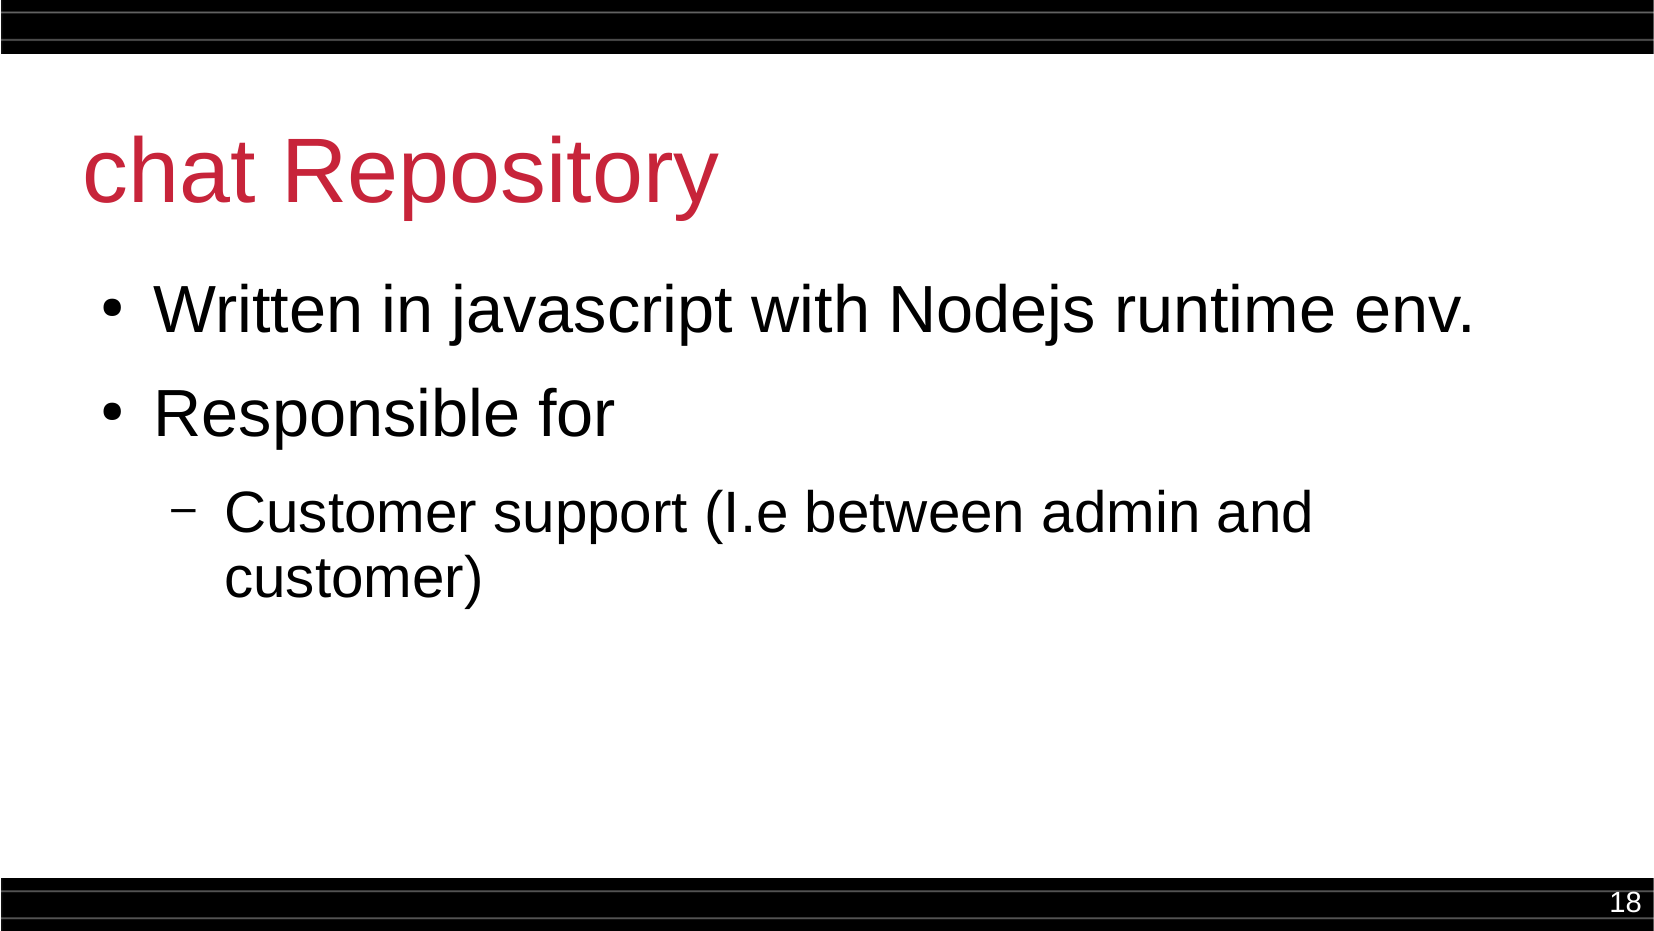

# chat Repository
Written in javascript with Nodejs runtime env.
Responsible for
Customer support (I.e between admin and customer)